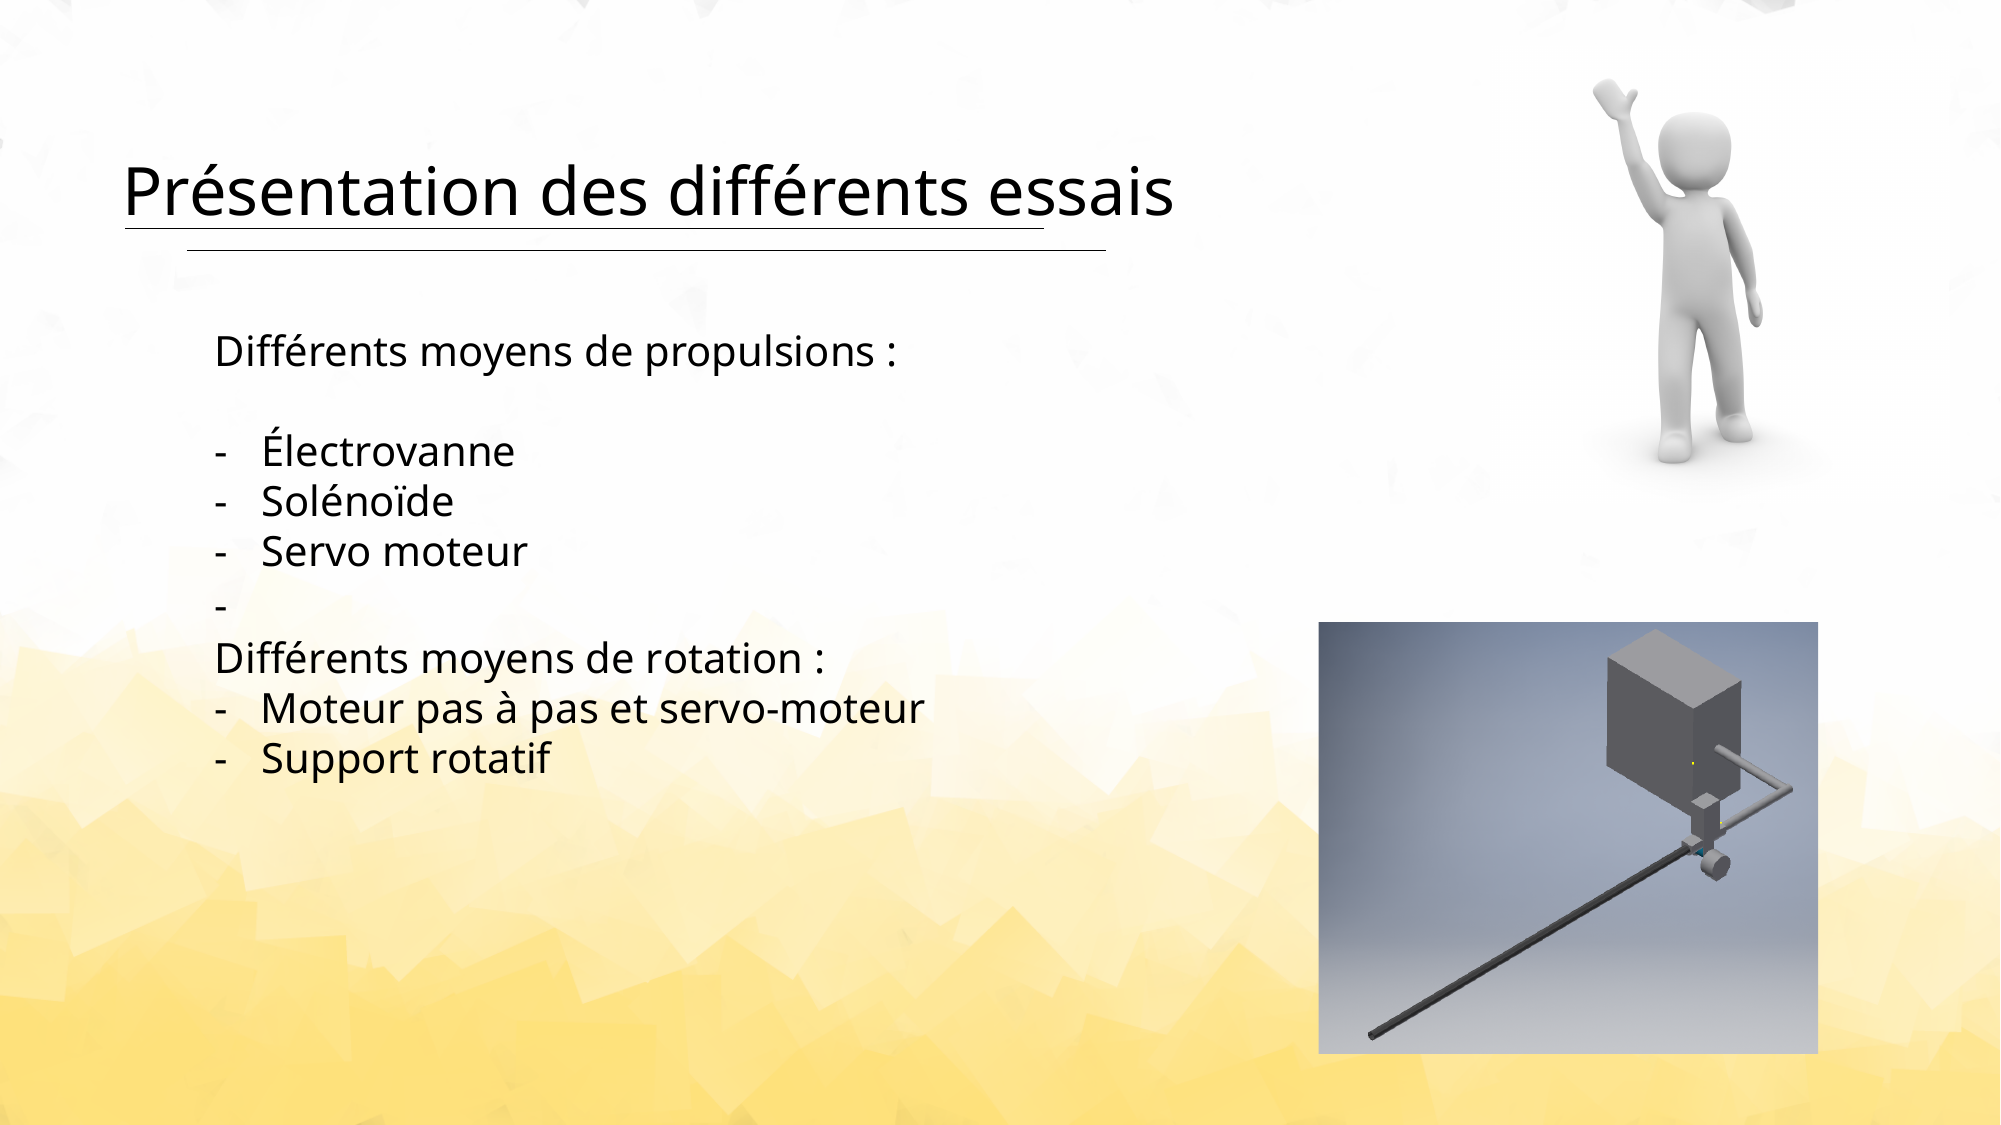

Présentation des différents essais
Différents moyens de propulsions :
Électrovanne
Solénoïde
Servo moteur
Différents moyens de rotation :
- Moteur pas à pas et servo-moteur
Support rotatif